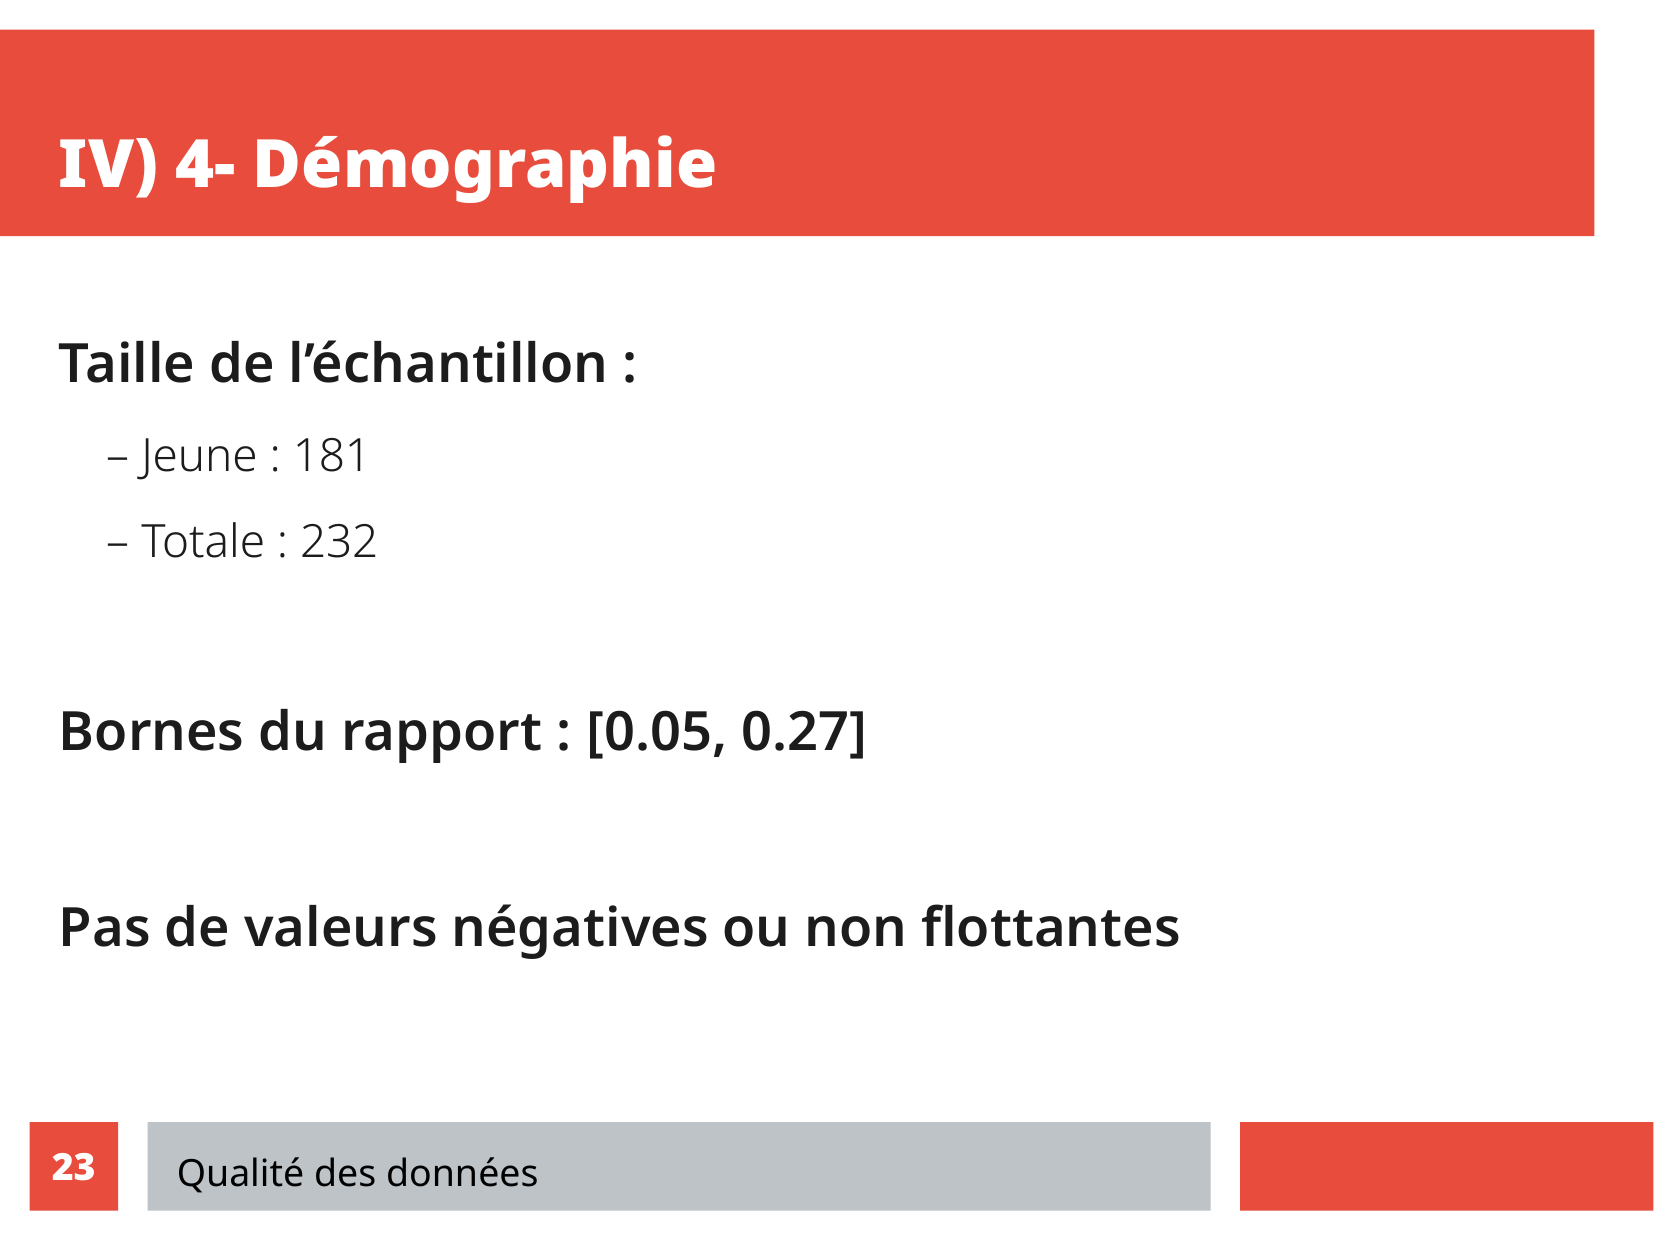

# IV) 4- Démographie
Taille de l’échantillon :
– Jeune : 181
– Totale : 232
Bornes du rapport : [0.05, 0.27]
Pas de valeurs négatives ou non flottantes
23
Qualité des données